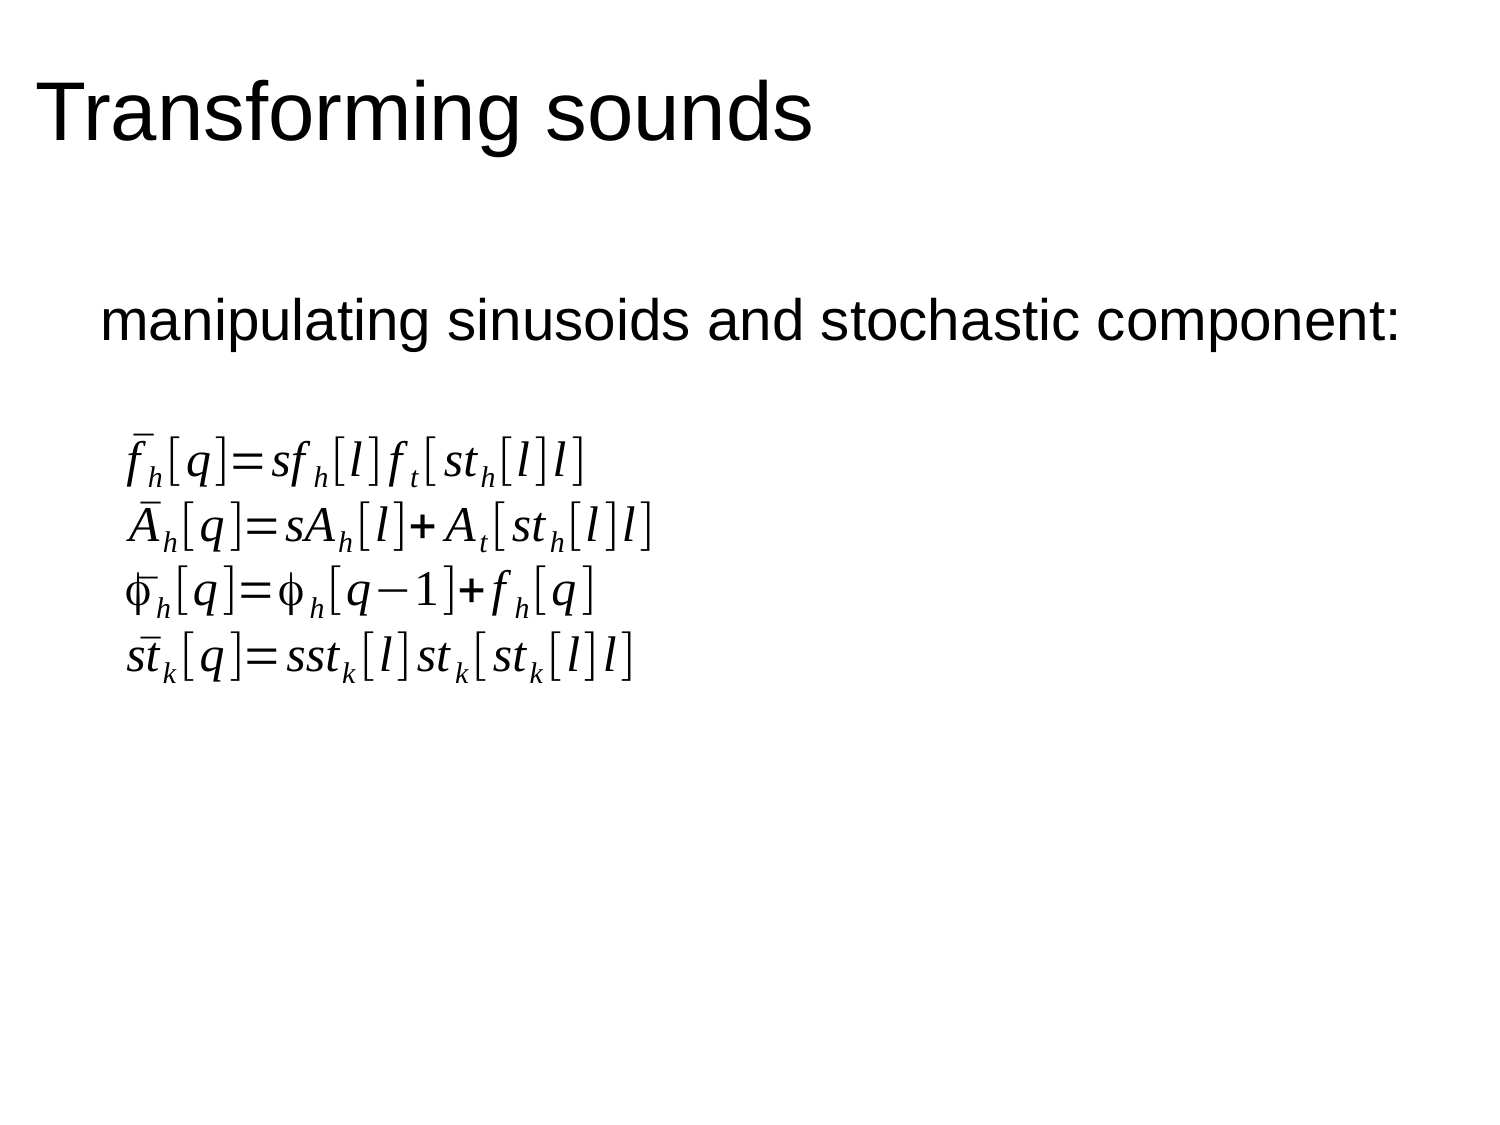

# Transforming sounds
manipulating sinusoids and stochastic component: